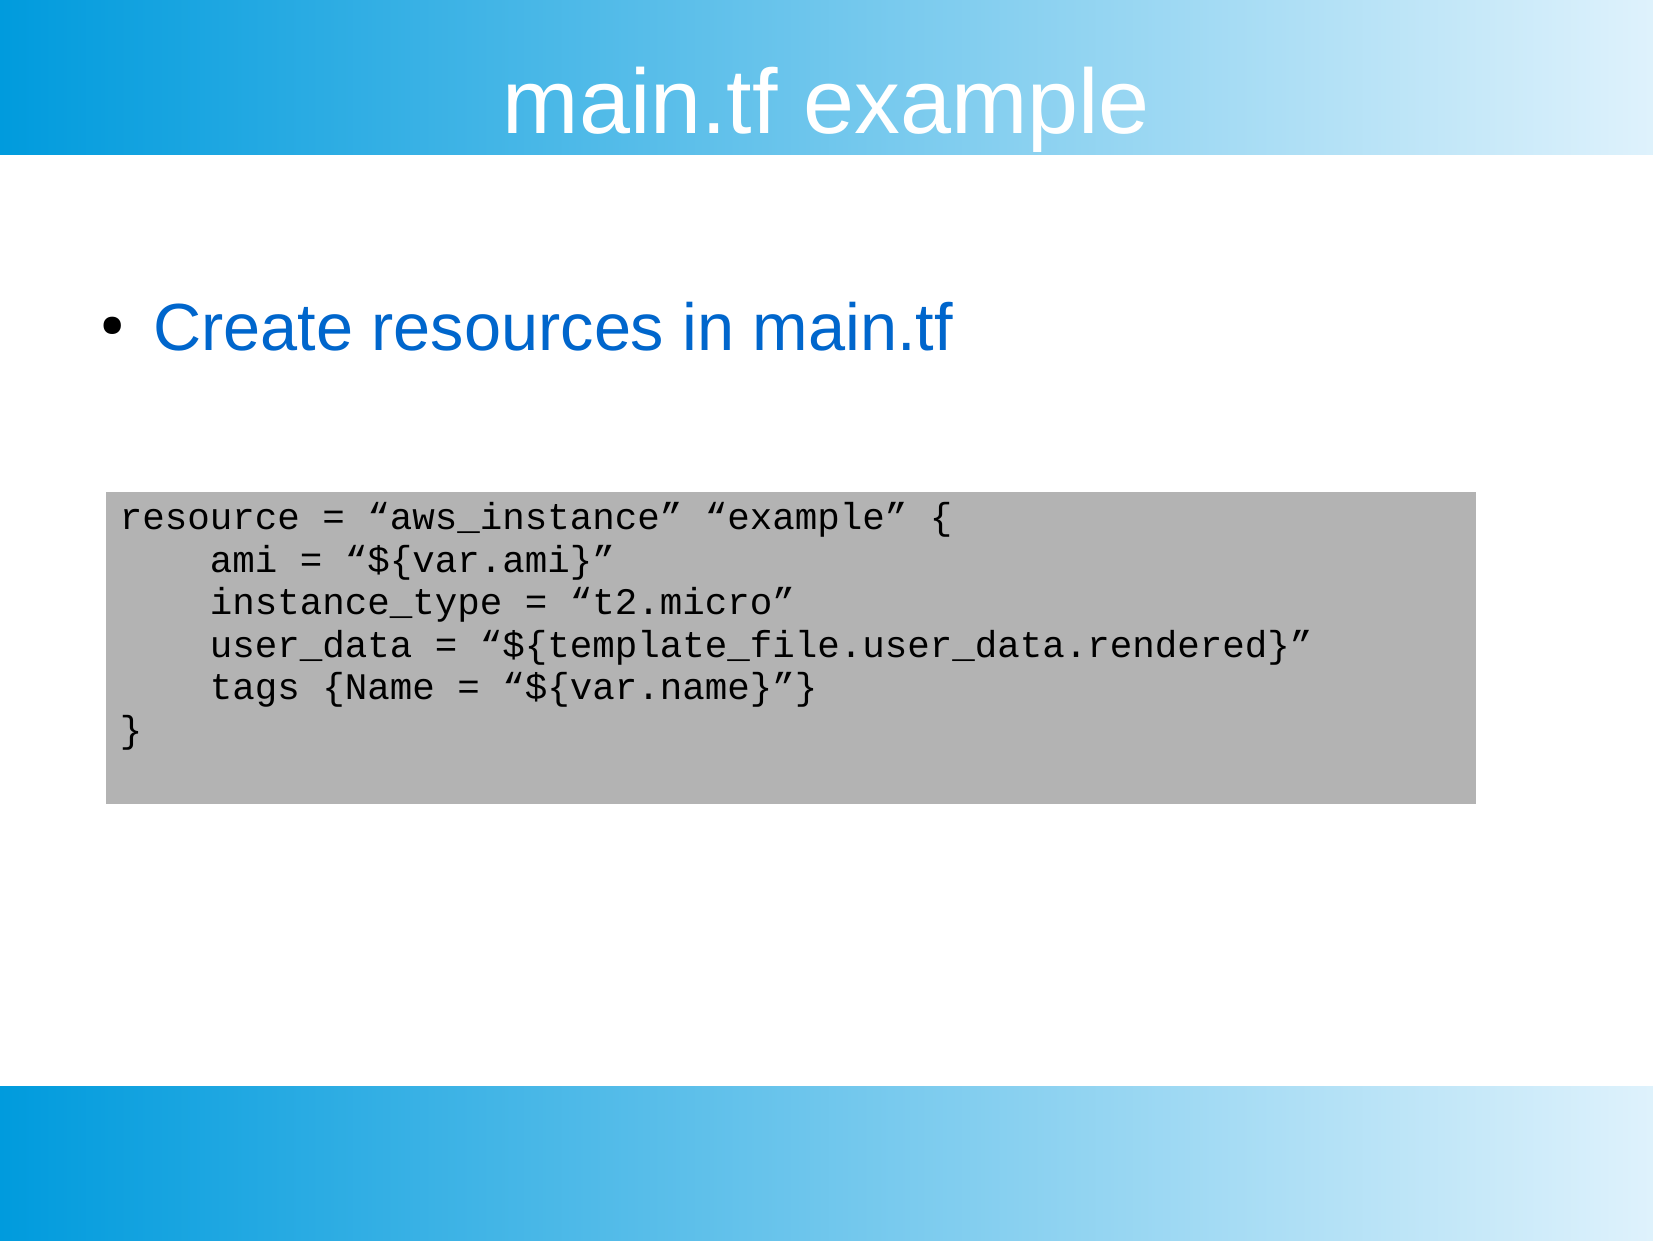

# main.tf example
Create resources in main.tf
| resource = “aws\_instance” “example” { ami = “${var.ami}” instance\_type = “t2.micro” user\_data = “${template\_file.user\_data.rendered}” tags {Name = “${var.name}”} } |
| --- |